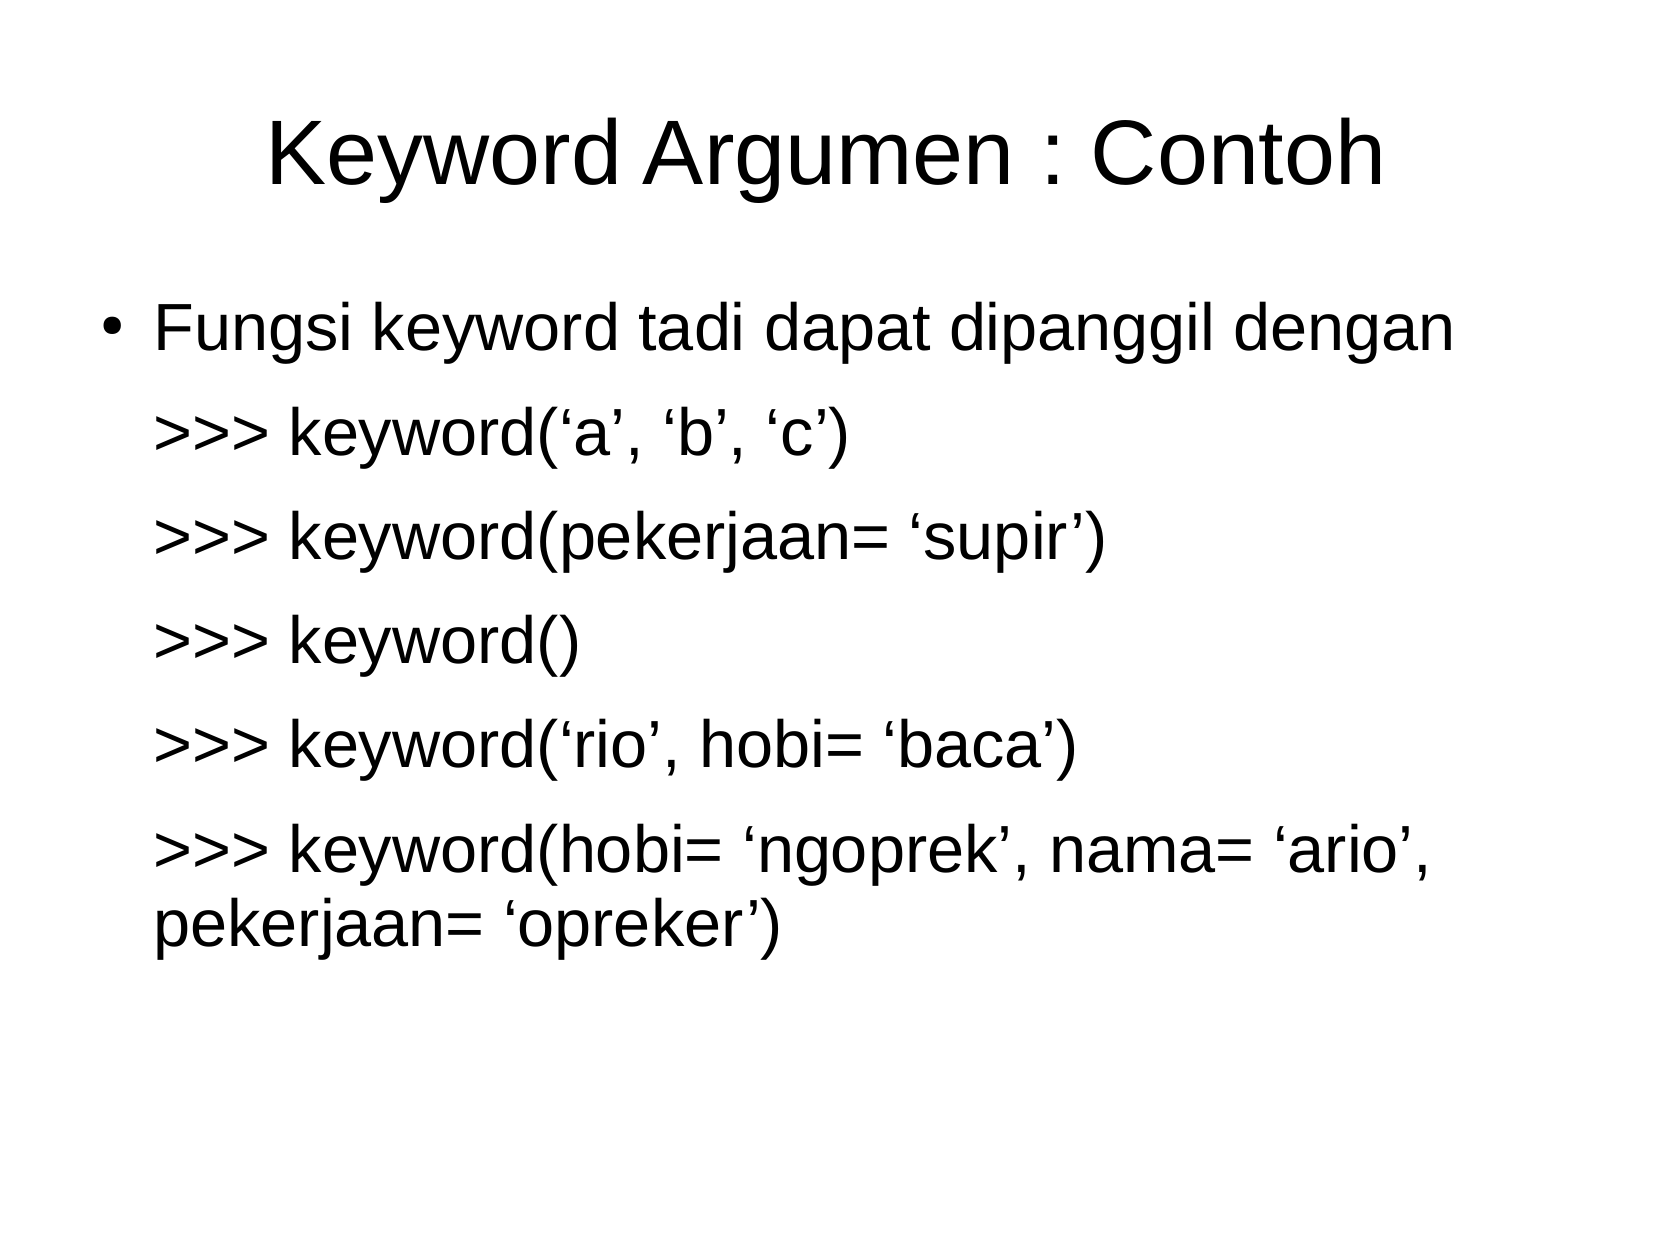

# Keyword Argumen : Contoh
Fungsi keyword tadi dapat dipanggil dengan
>>> keyword(‘a’, ‘b’, ‘c’)
>>> keyword(pekerjaan= ‘supir’)
>>> keyword()
>>> keyword(‘rio’, hobi= ‘baca’)
>>> keyword(hobi= ‘ngoprek’, nama= ‘ario’, pekerjaan= ‘opreker’)